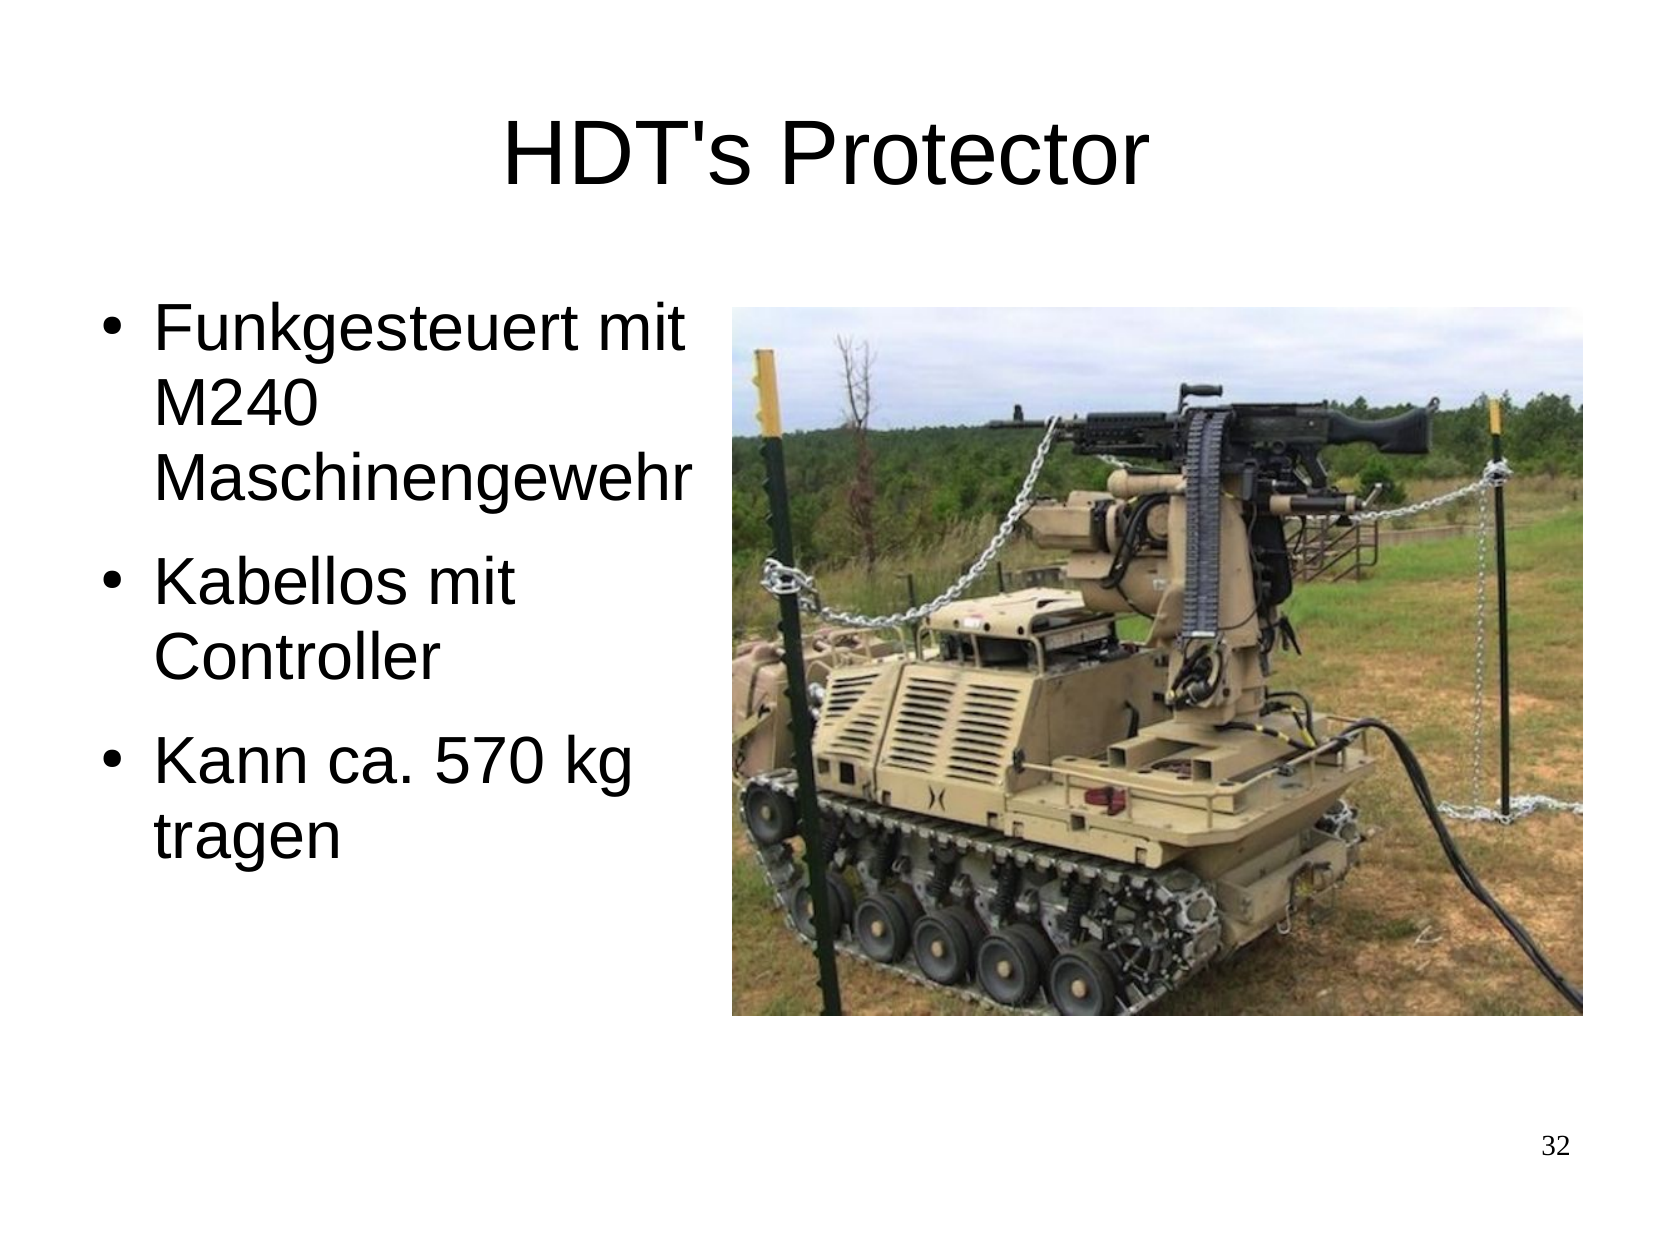

# HDT's Protector
Funkgesteuert mit M240 Maschinengewehr
Kabellos mit Controller
Kann ca. 570 kg tragen
32